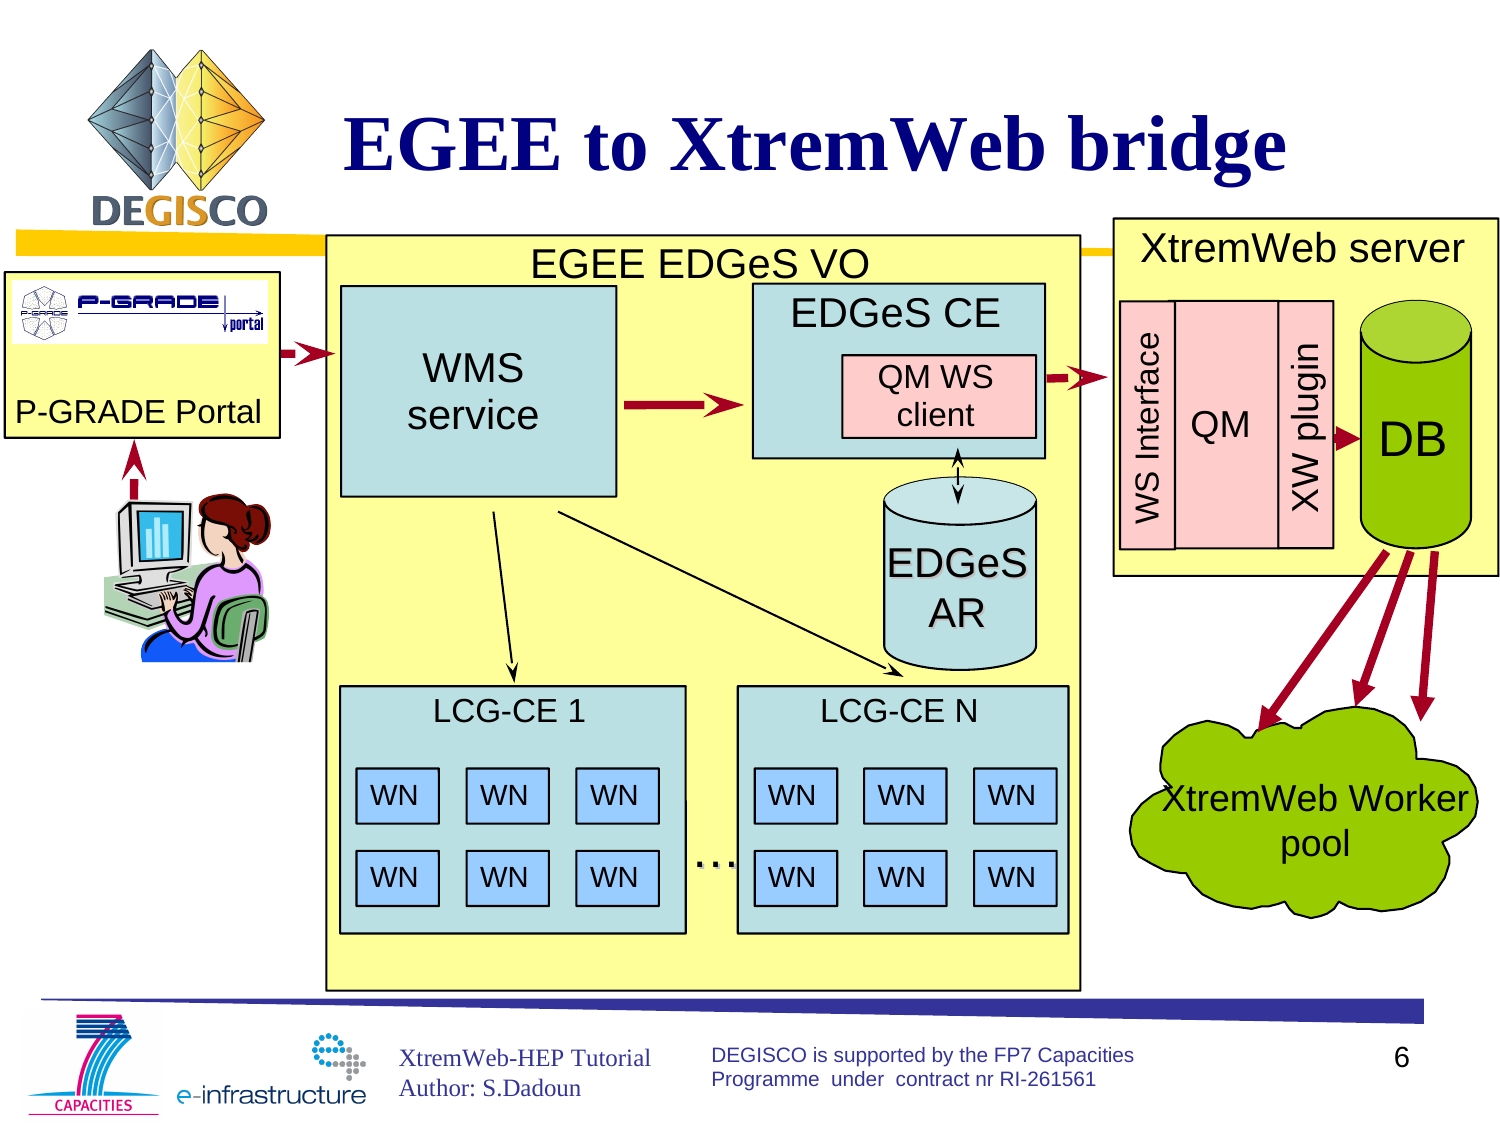

# EGEE to XtremWeb bridge
XtremWeb server
EGEE EDGeS VO
EDGeS CE
XW plugin
QM
DB
WS Interface
P-GRADE Portal
WMS
service
QM WS client
EDGeS
AR
LCG-CE 1
LCG-CE N
XtremWeb Worker
pool
WN
WN
WN
WN
WN
WN
…
WN
WN
WN
WN
WN
WN